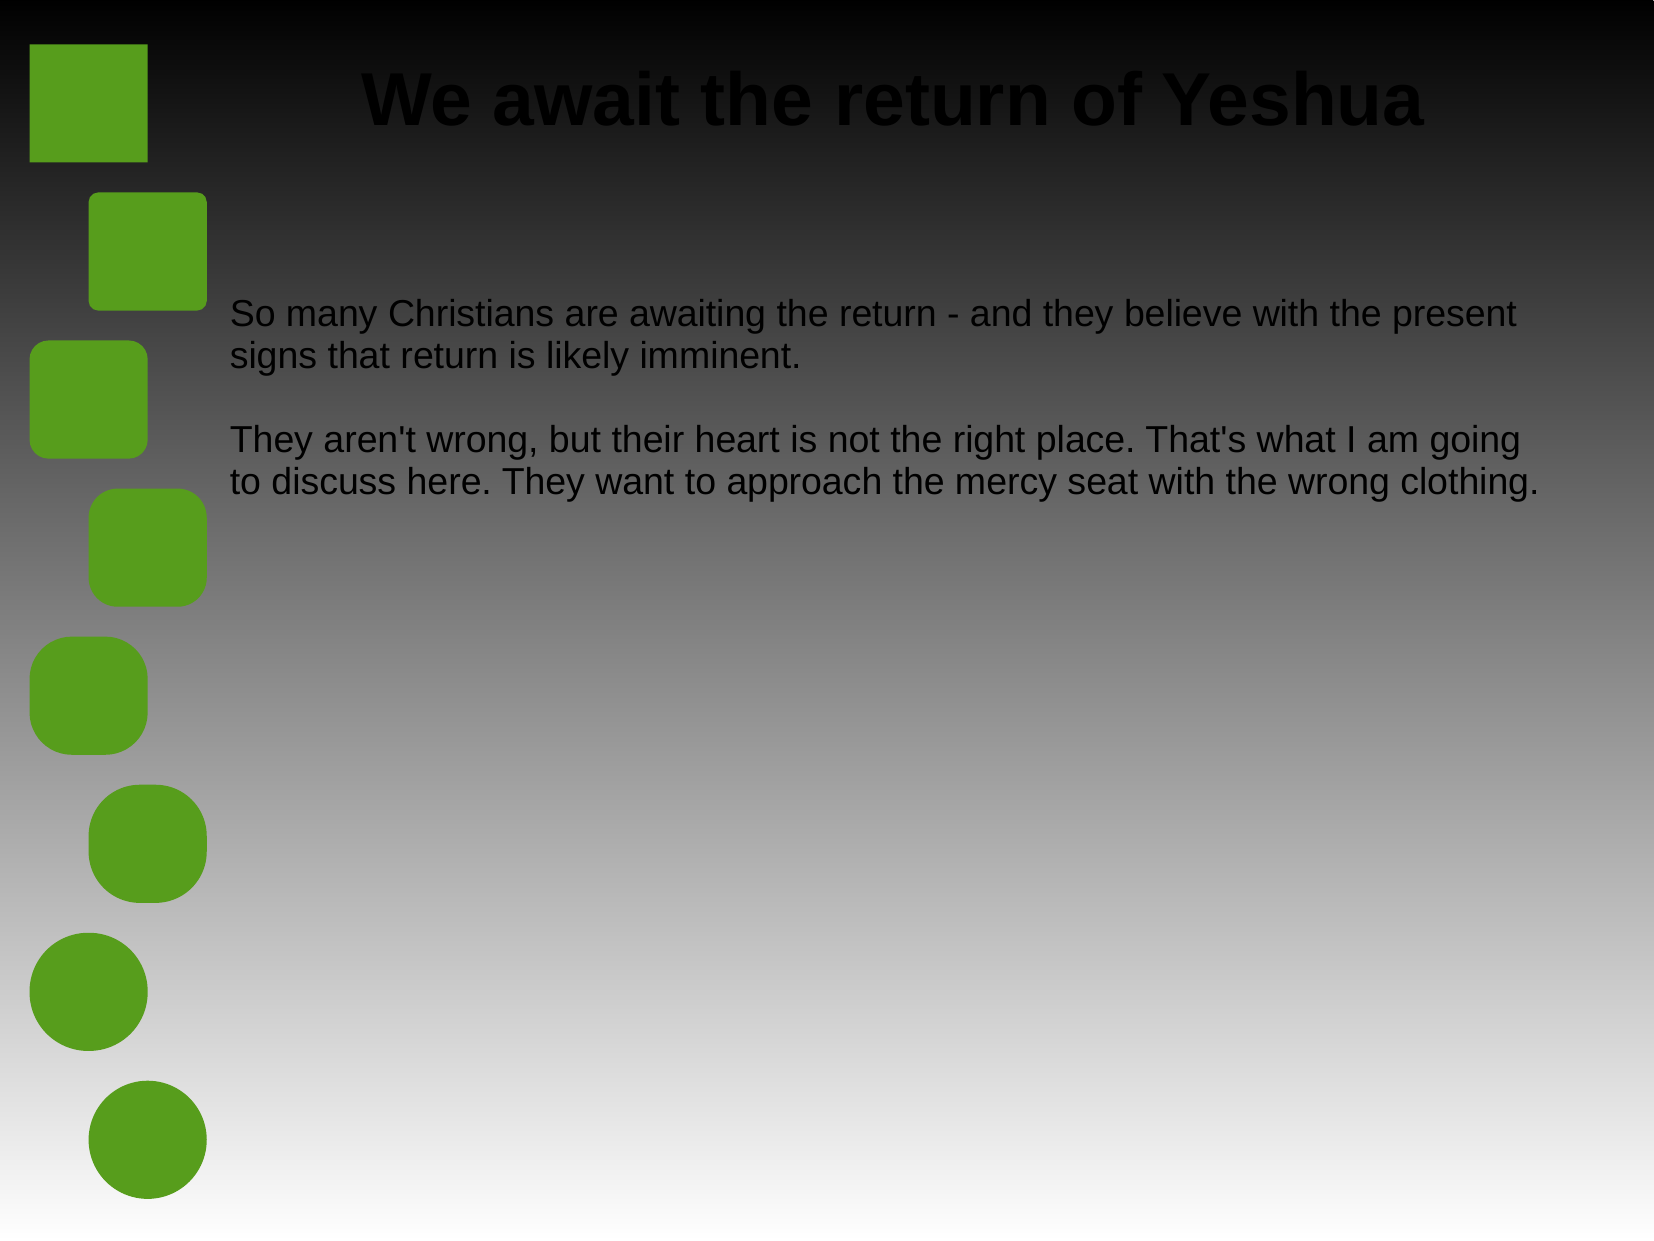

We await the return of Yeshua
So many Christians are awaiting the return - and they believe with the present signs that return is likely imminent.
They aren't wrong, but their heart is not the right place. That's what I am going to discuss here. They want to approach the mercy seat with the wrong clothing.